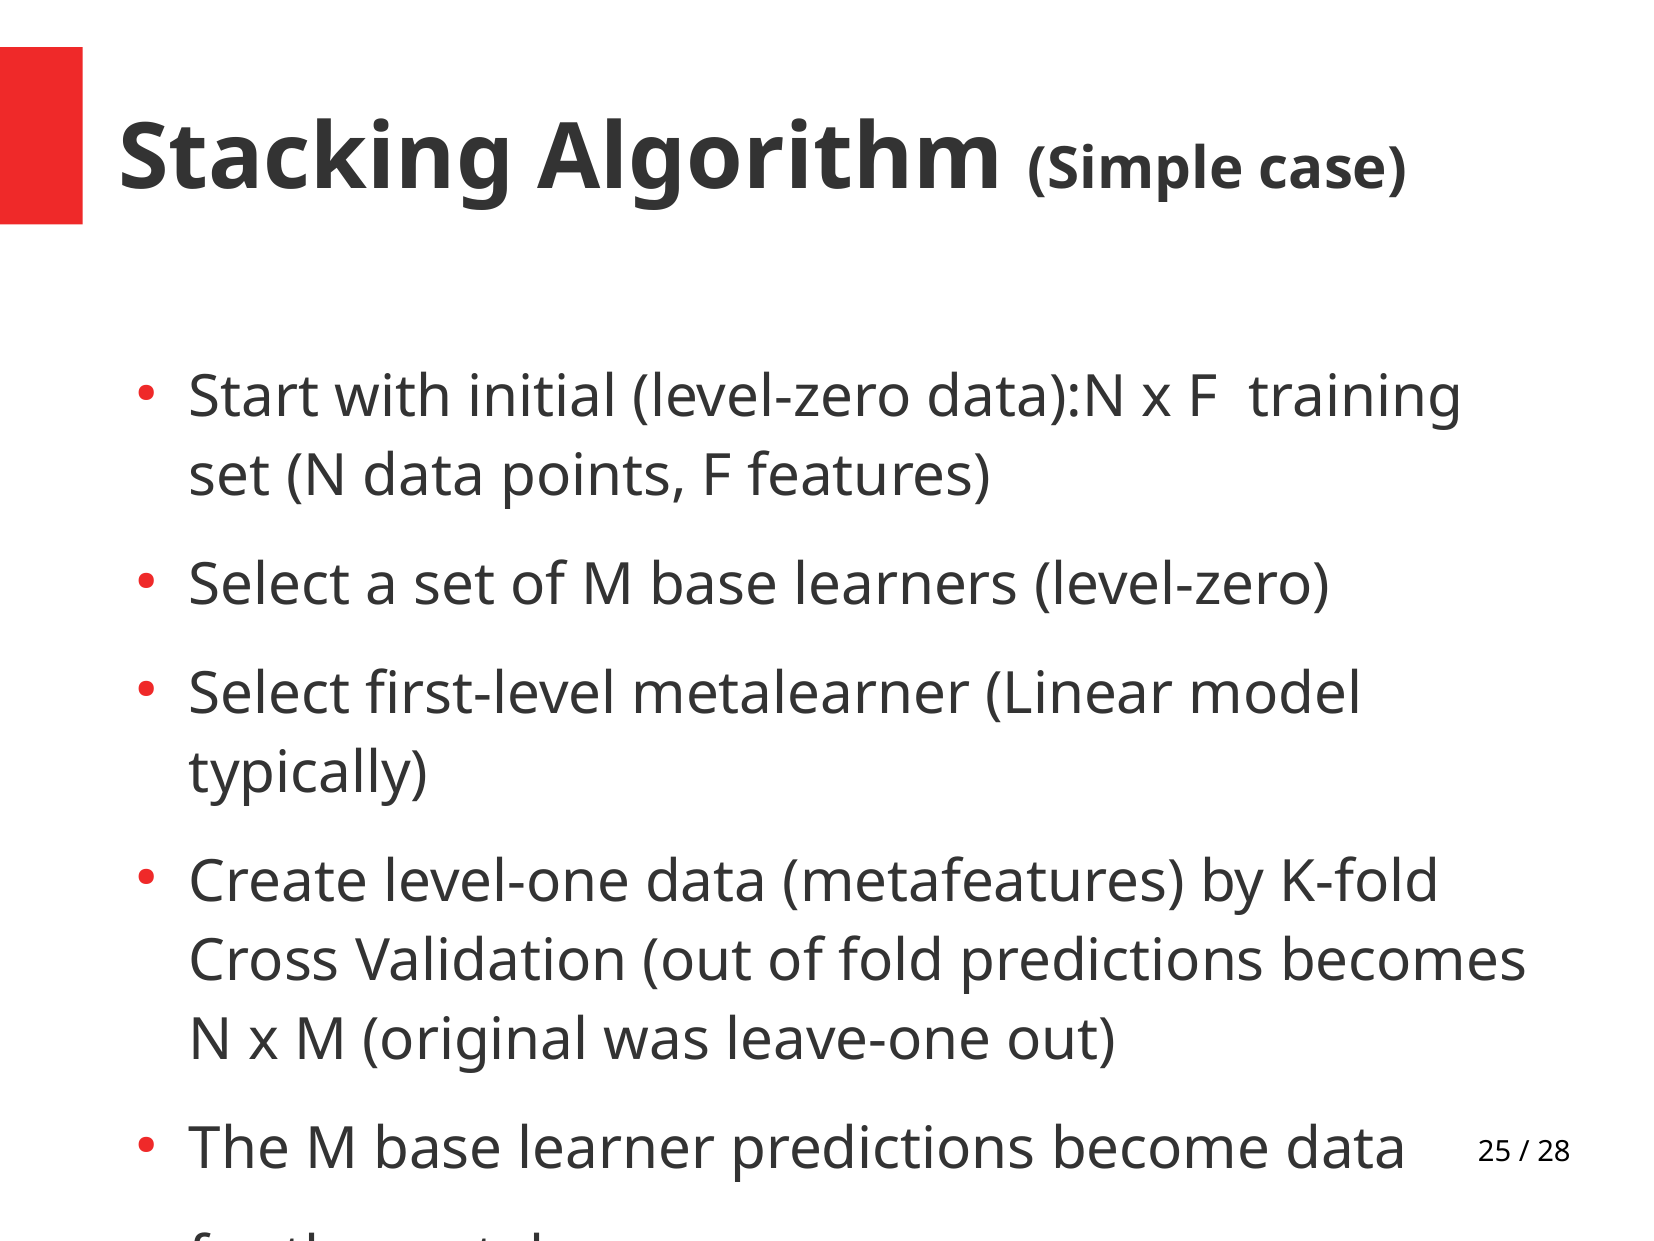

# Stacking Algorithm (Simple case)
Start with initial (level-zero data):N x F training set (N data points, F features)
Select a set of M base learners (level-zero)
Select first-level metalearner (Linear model typically)
Create level-one data (metafeatures) by K-fold Cross Validation (out of fold predictions becomes N x M (original was leave-one out)
The M base learner predictions become data
for the metalearner
25